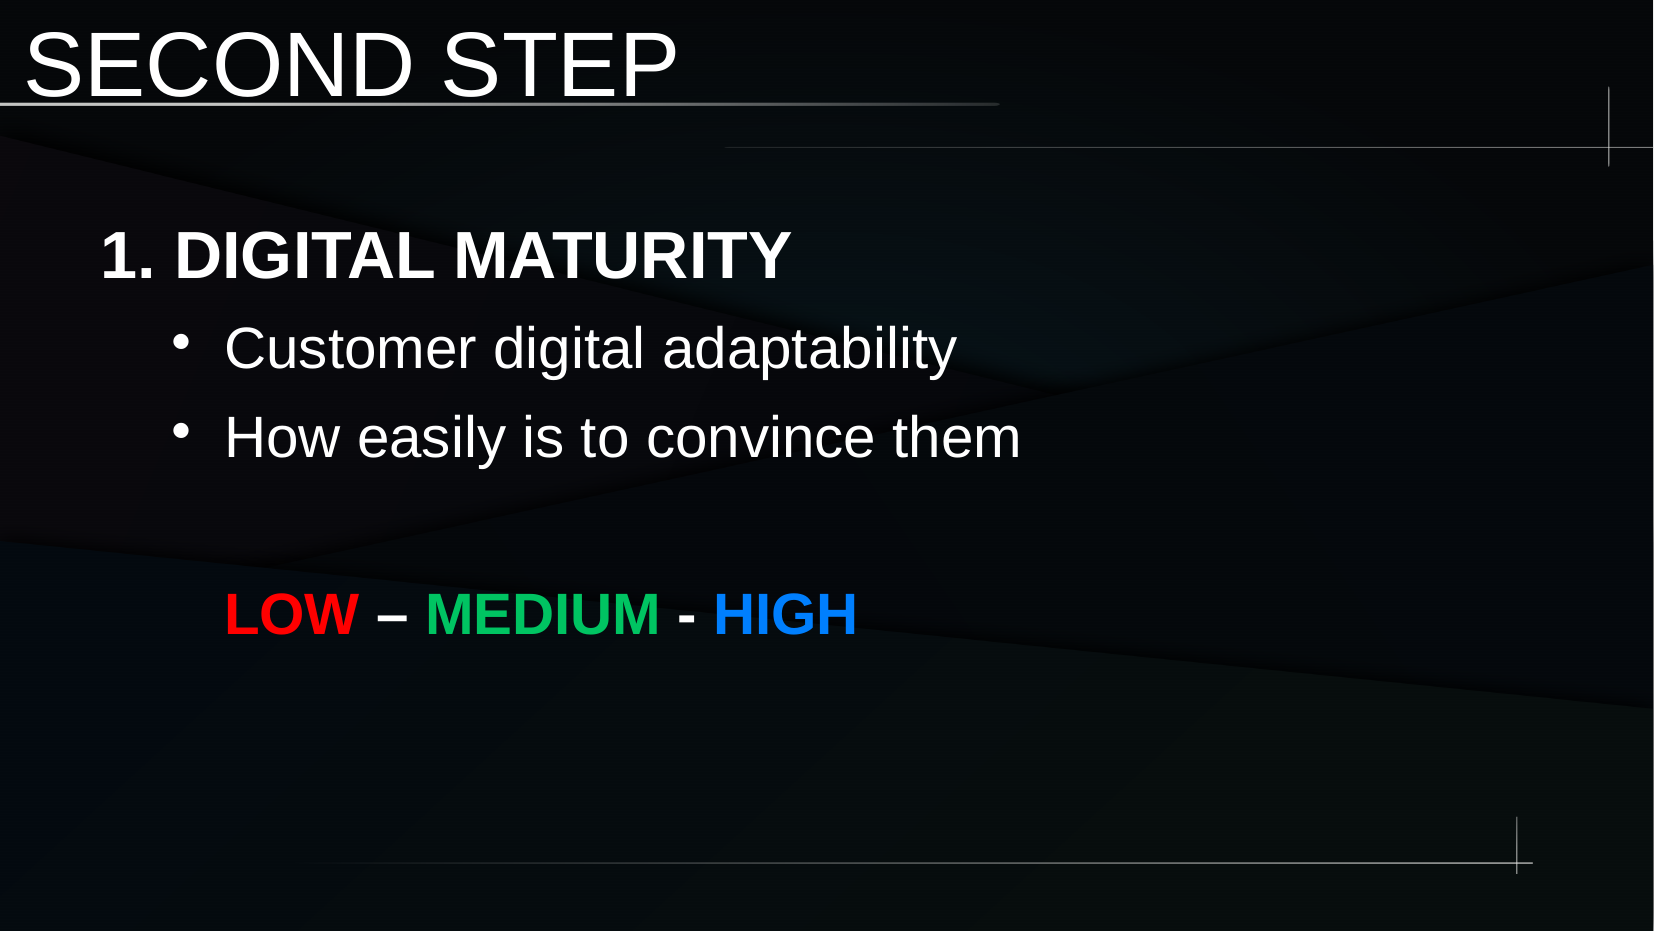

# SECOND STEP
 DIGITAL MATURITY
Customer digital adaptability
How easily is to convince them
LOW – MEDIUM - HIGH